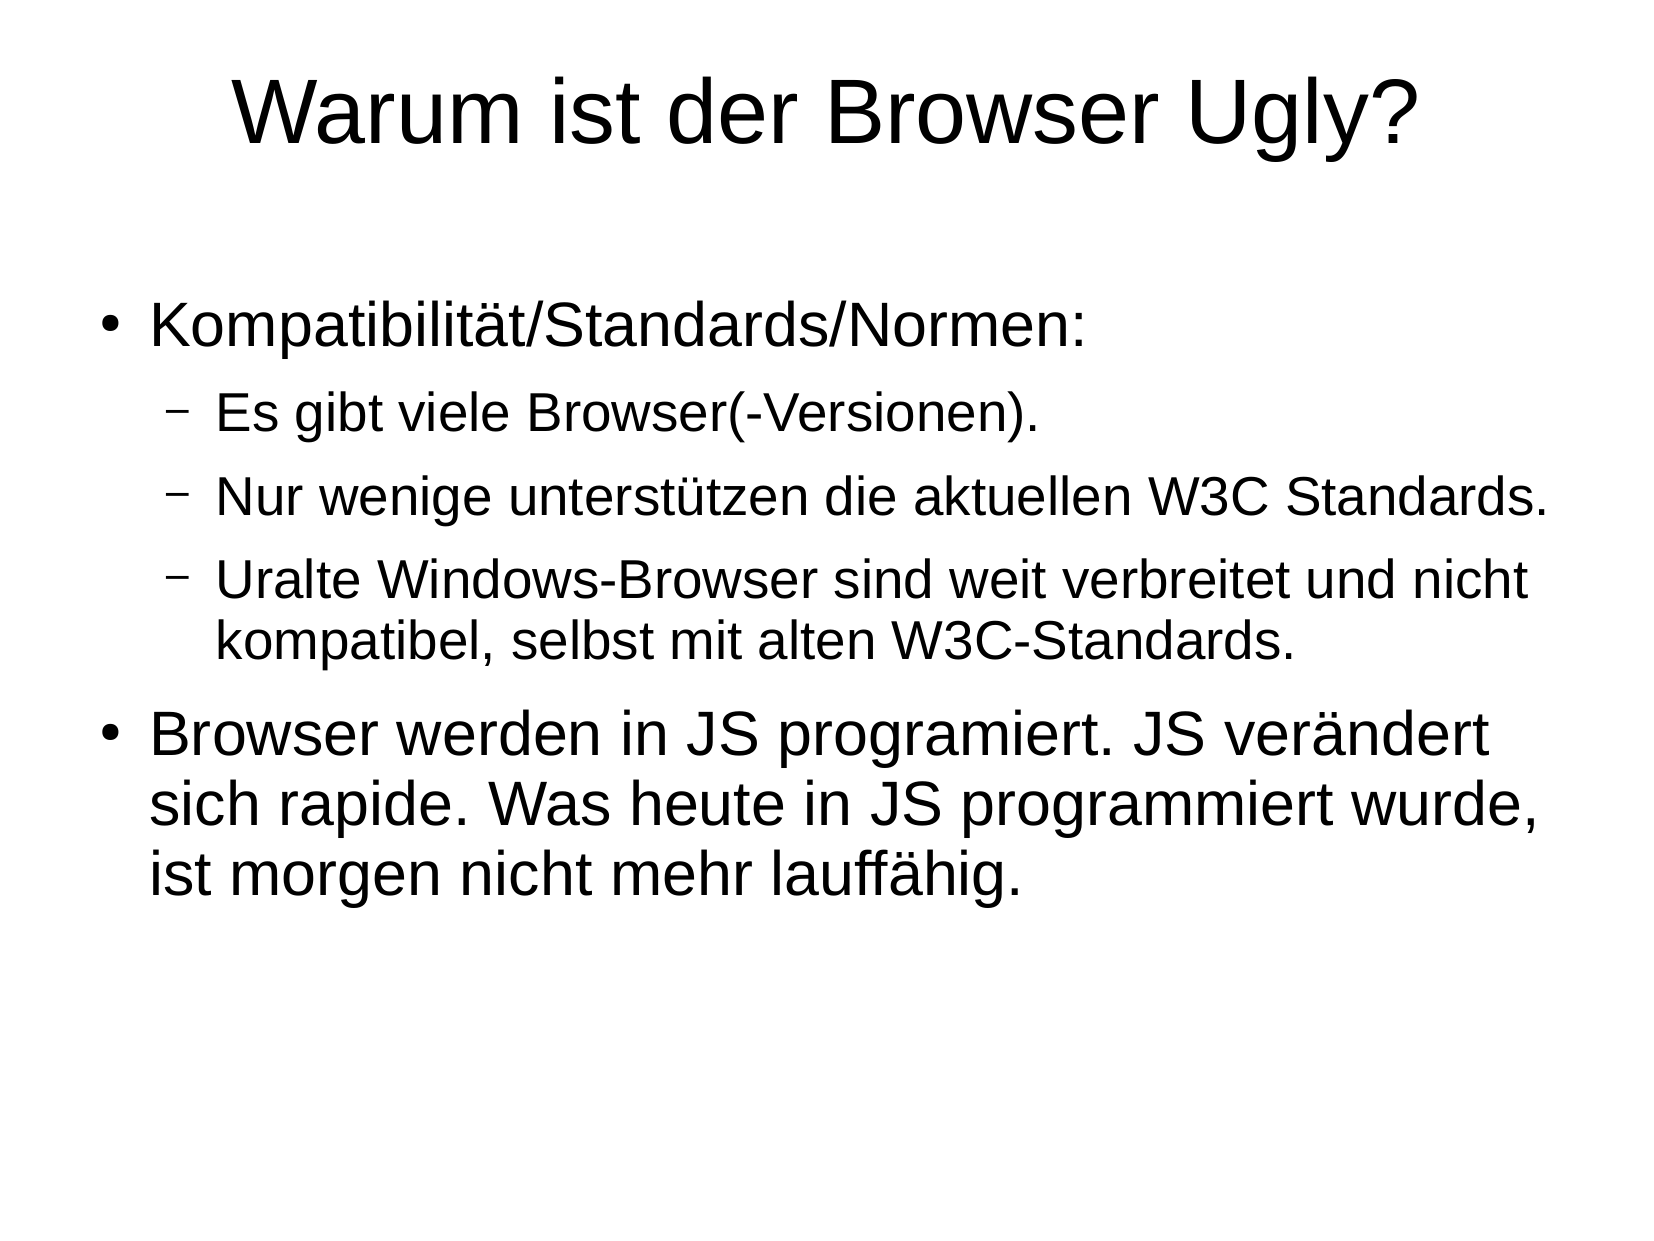

# Warum ist der Browser Ugly?
Kompatibilität/Standards/Normen:
Es gibt viele Browser(-Versionen).
Nur wenige unterstützen die aktuellen W3C Standards.
Uralte Windows-Browser sind weit verbreitet und nicht kompatibel, selbst mit alten W3C-Standards.
Browser werden in JS programiert. JS verändert sich rapide. Was heute in JS programmiert wurde, ist morgen nicht mehr lauffähig.